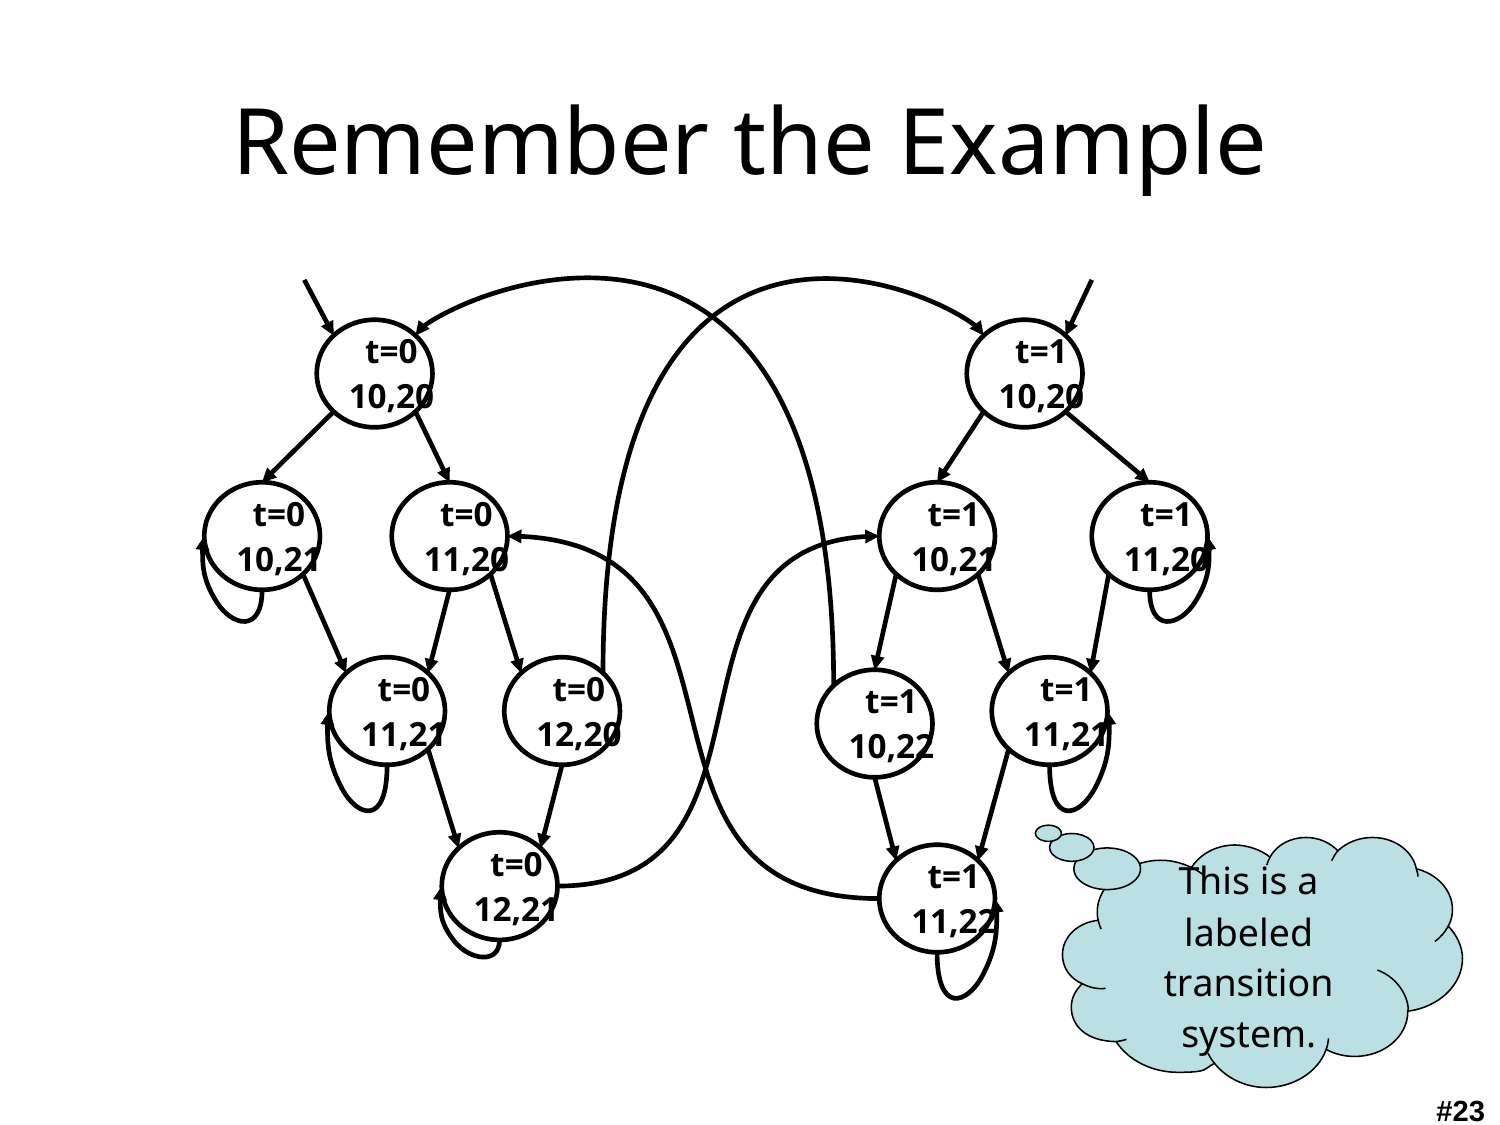

# Remember the Example
t=0
10,20
t=1
10,20
t=0
10,21
t=0
11,20
t=1
10,21
t=1
11,20
t=0
11,21
t=0
12,20
t=1
11,21
t=1
10,22
t=0
12,21
This is a labeled transition system.
t=1
11,22
23